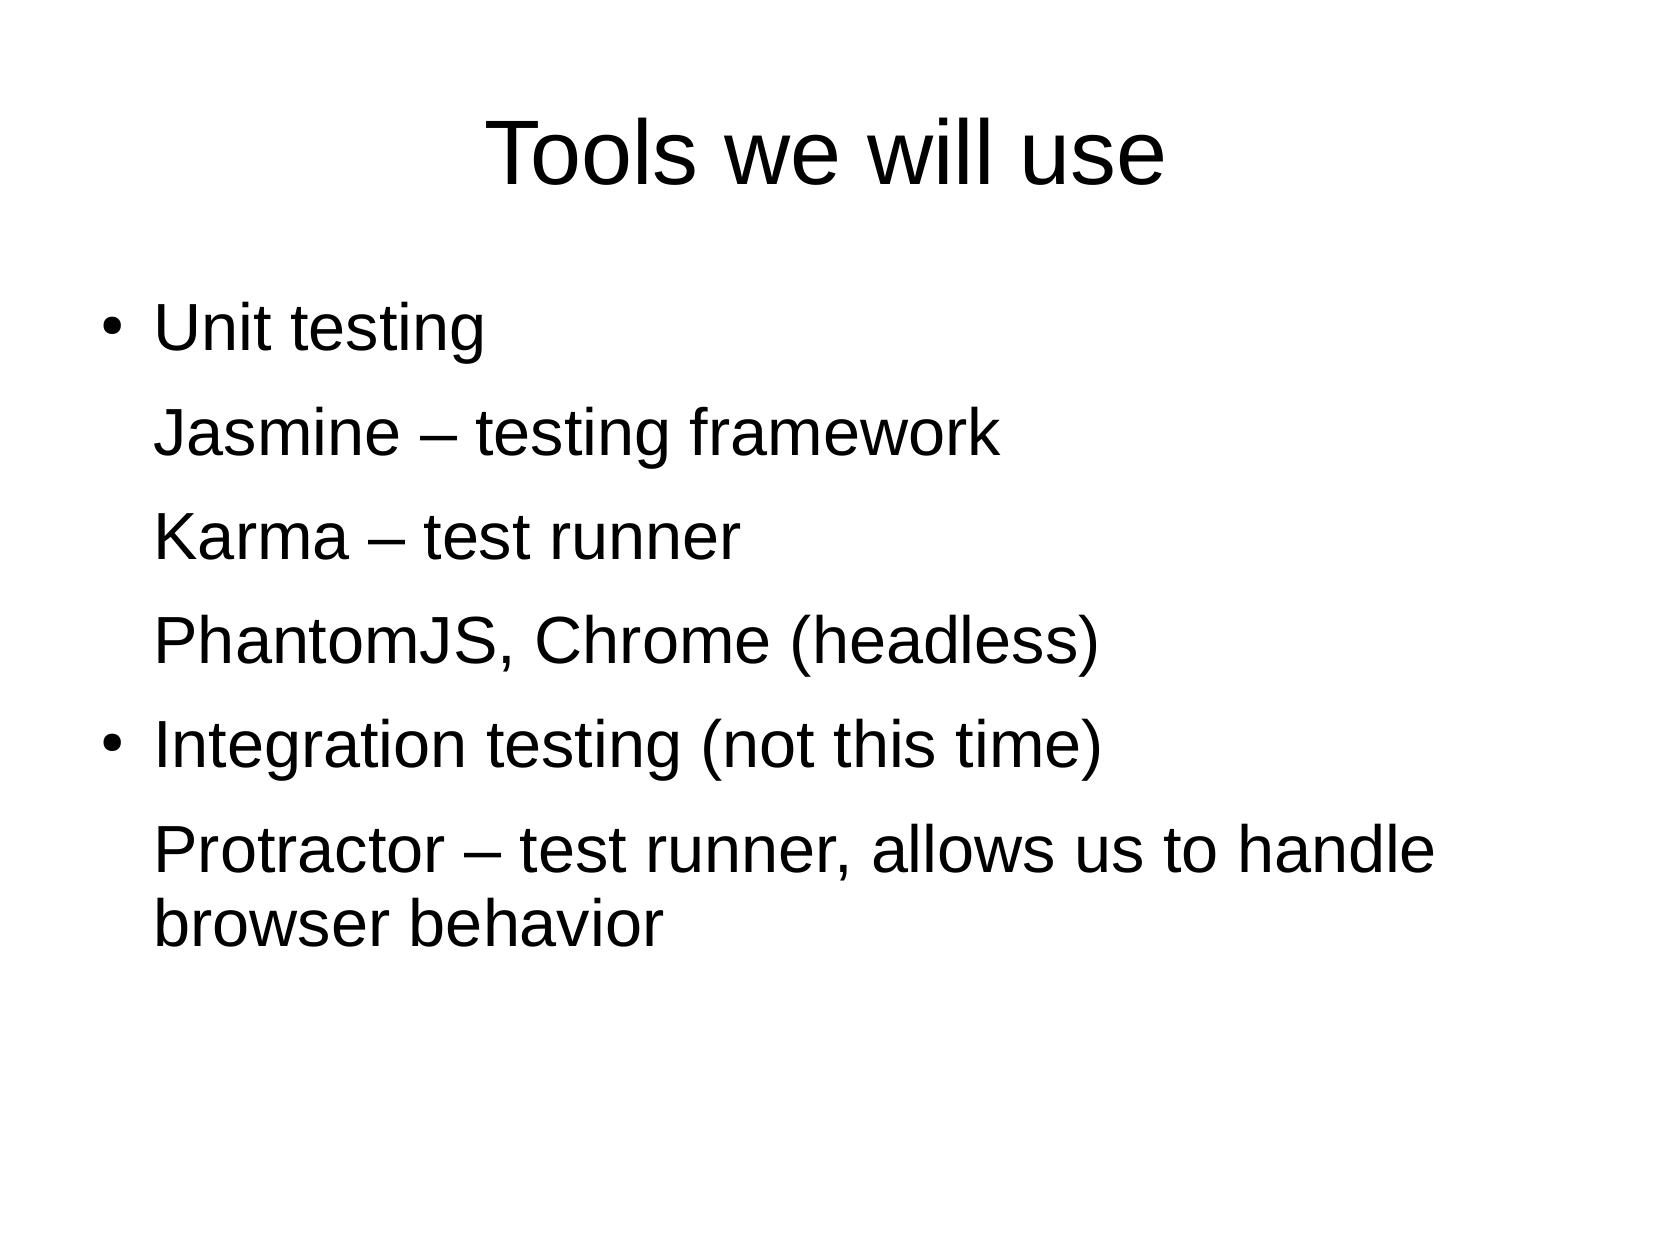

# Tools we will use
Unit testing
Jasmine – testing framework
Karma – test runner
PhantomJS, Chrome (headless)
Integration testing (not this time)
Protractor – test runner, allows us to handle browser behavior